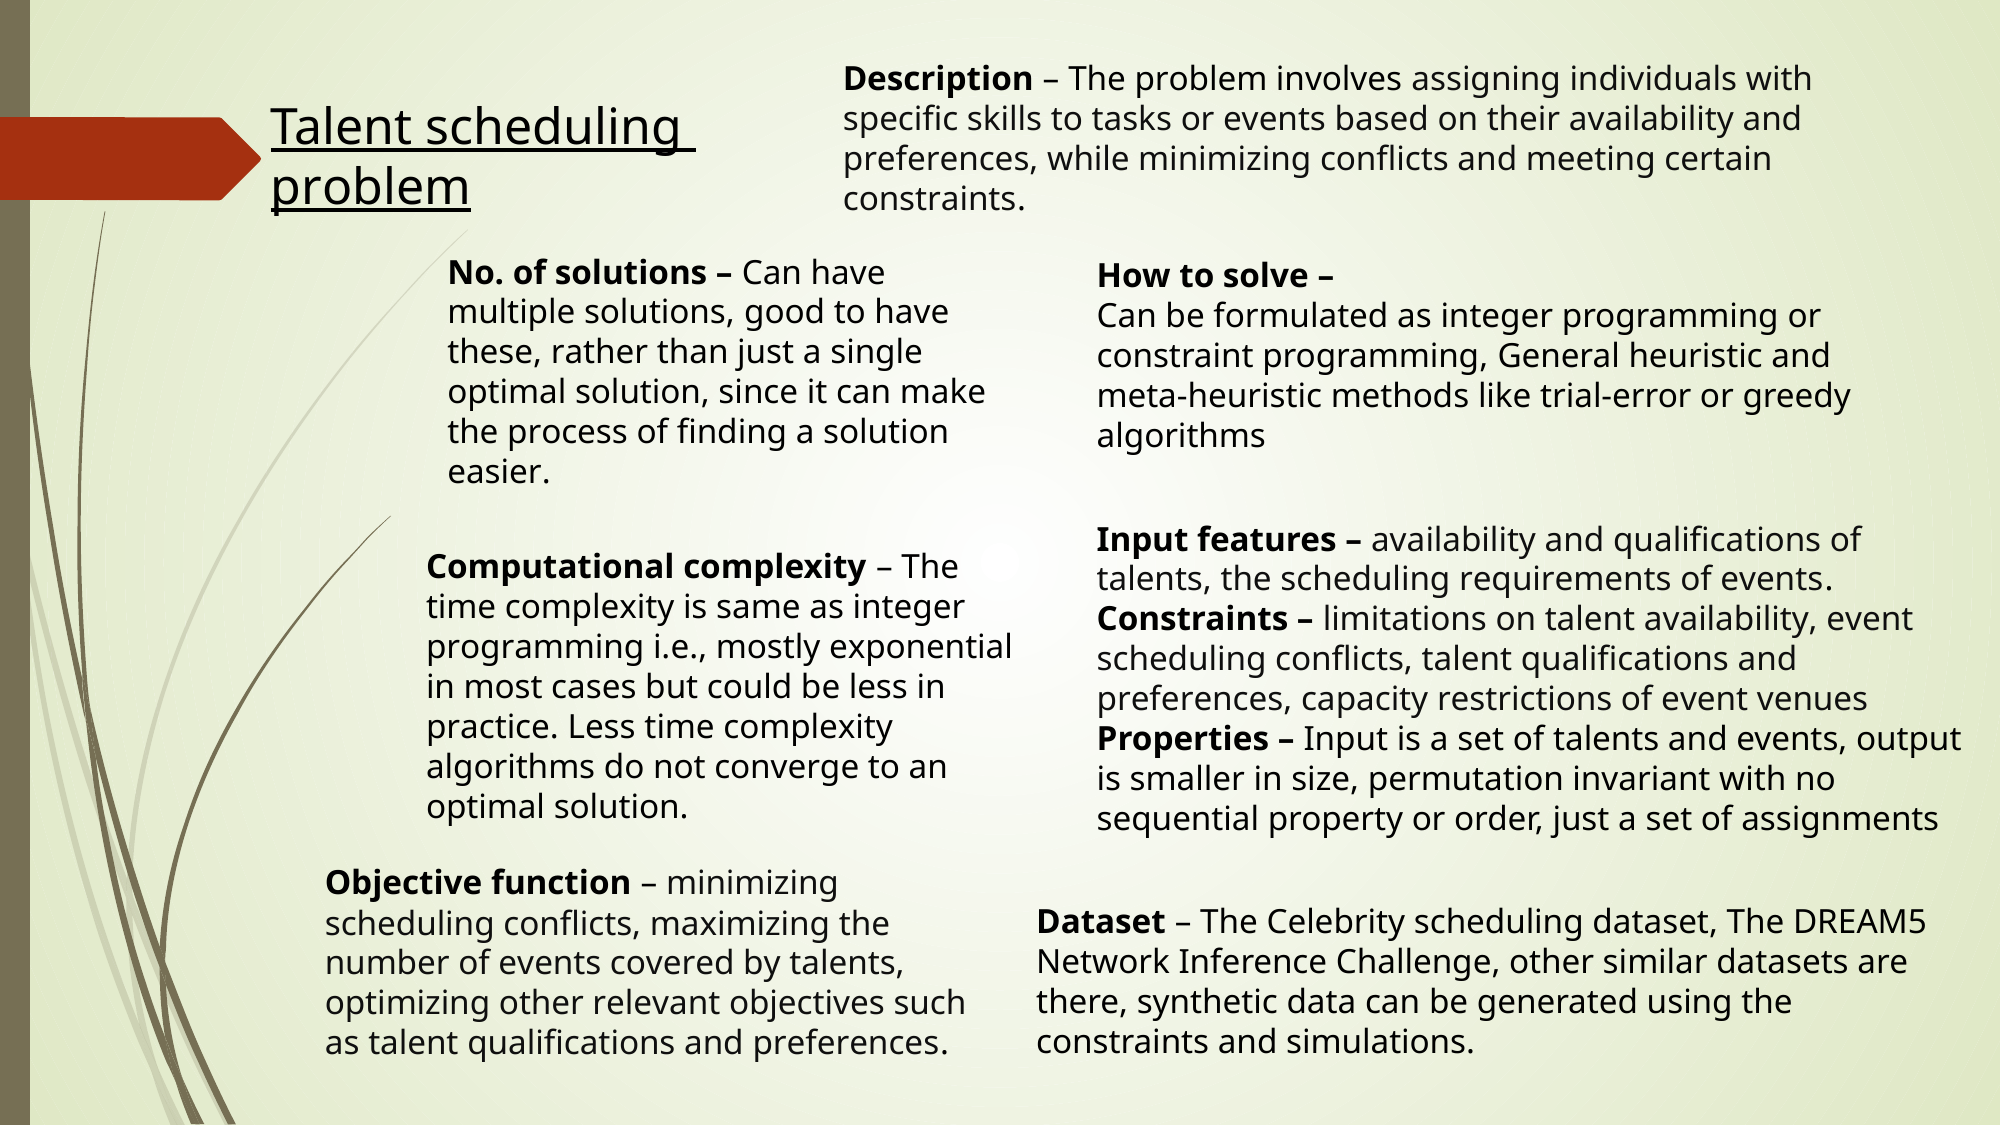

Description – The problem involves assigning individuals with specific skills to tasks or events based on their availability and preferences, while minimizing conflicts and meeting certain constraints.
Talent scheduling
problem
No. of solutions – Can have multiple solutions, good to have these, rather than just a single optimal solution, since it can make the process of finding a solution easier.
How to solve –
Can be formulated as integer programming or constraint programming, General heuristic and meta-heuristic methods like trial-error or greedy algorithms
Input features – availability and qualifications of talents, the scheduling requirements of events.
Constraints – limitations on talent availability, event scheduling conflicts, talent qualifications and preferences, capacity restrictions of event venues
Properties – Input is a set of talents and events, output is smaller in size, permutation invariant with no sequential property or order, just a set of assignments
Computational complexity – The time complexity is same as integer programming i.e., mostly exponential in most cases but could be less in practice. Less time complexity algorithms do not converge to an optimal solution.
Objective function – minimizing scheduling conflicts, maximizing the number of events covered by talents, optimizing other relevant objectives such as talent qualifications and preferences.
Dataset – The Celebrity scheduling dataset, The DREAM5 Network Inference Challenge, other similar datasets are there, synthetic data can be generated using the constraints and simulations.